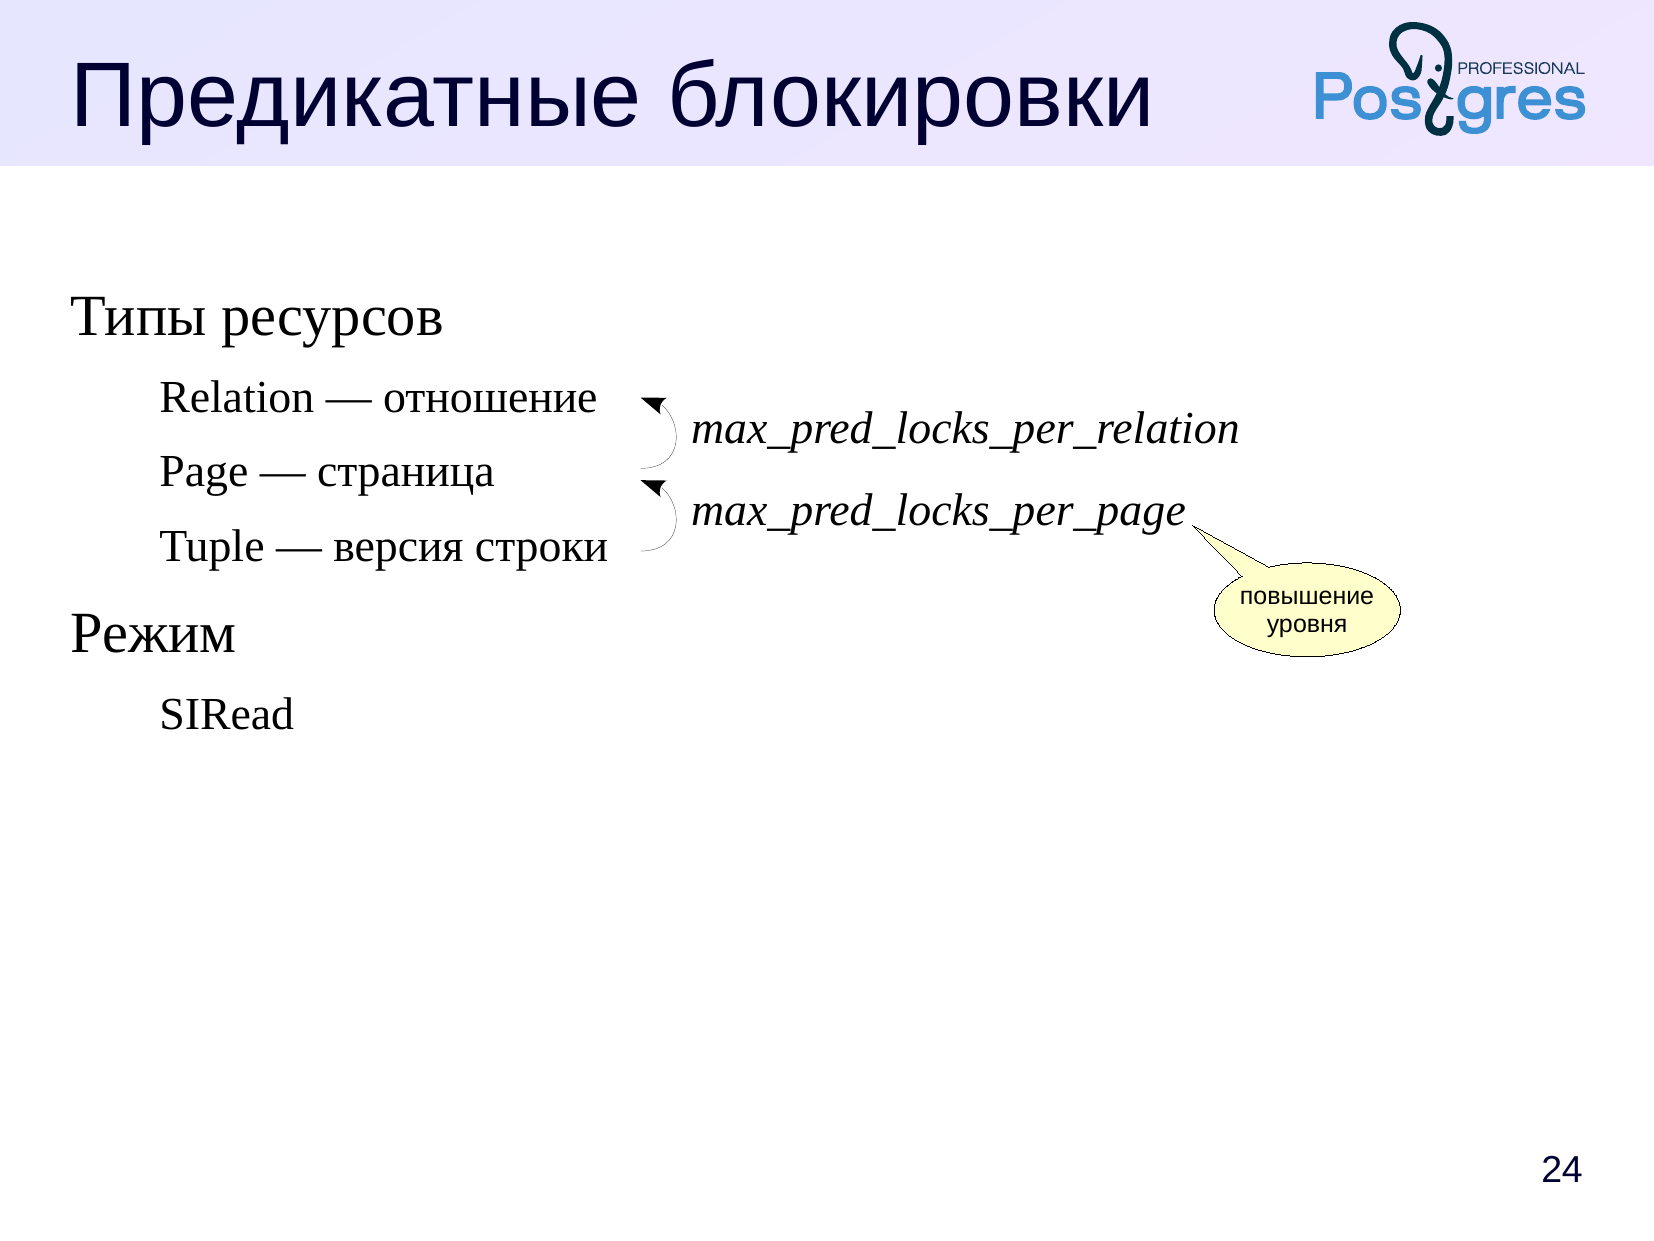

Предикатные блокировки
# Типы ресурсов
Relation — отношение
Page — страница
Tuple — версия строки
Режим
SIRead
max_pred_locks_per_relation
max_pred_locks_per_page
повышение
уровня